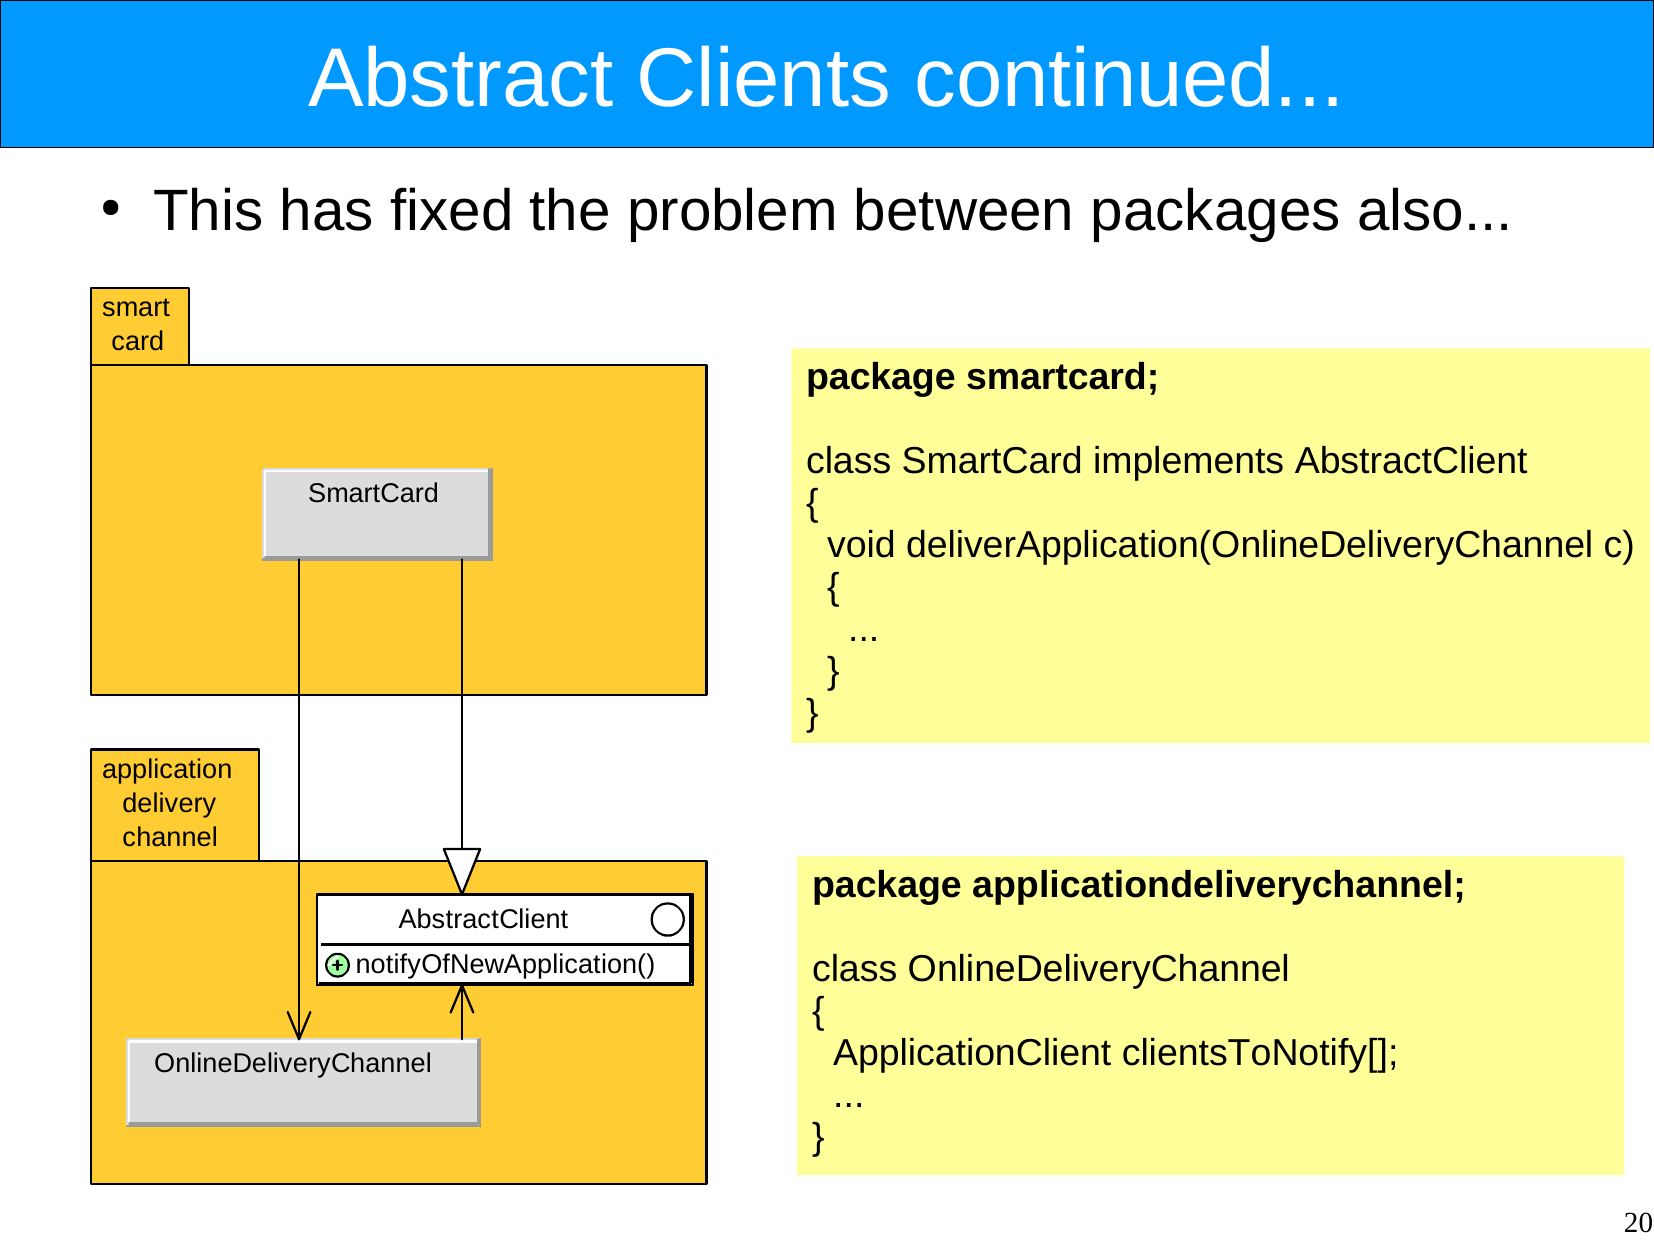

# Abstract Clients continued...
This has fixed the problem between packages also...
package smartcard;
class SmartCard implements AbstractClient
{
 void deliverApplication(OnlineDeliveryChannel c)
 {
 ...
 }
}
package applicationdeliverychannel;
class OnlineDeliveryChannel
{
 ApplicationClient clientsToNotify[];
 ...
}
20